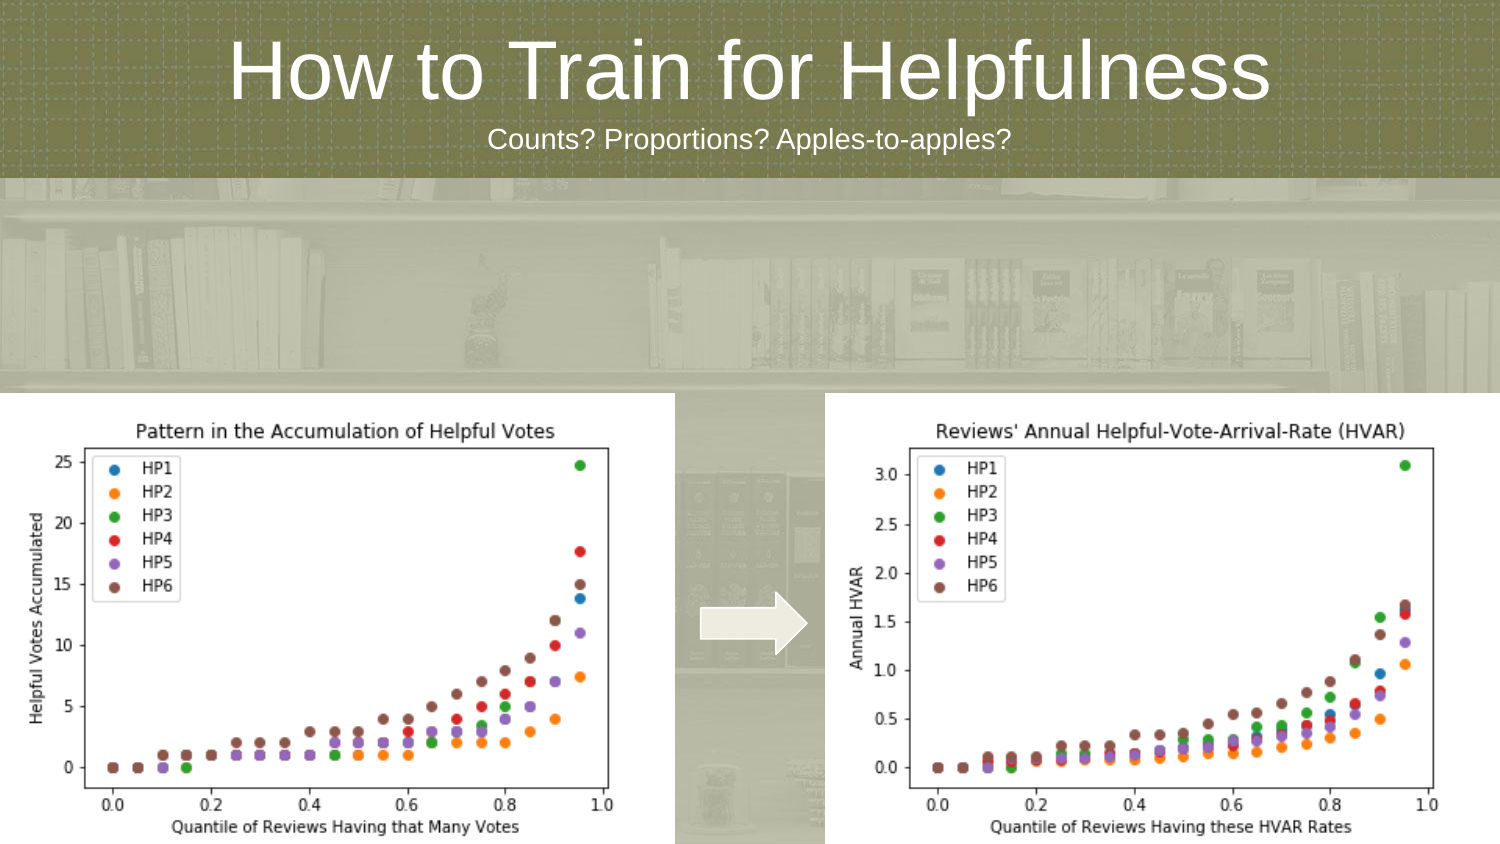

# How to Train for Helpfulness
Counts? Proportions? Apples-to-apples?